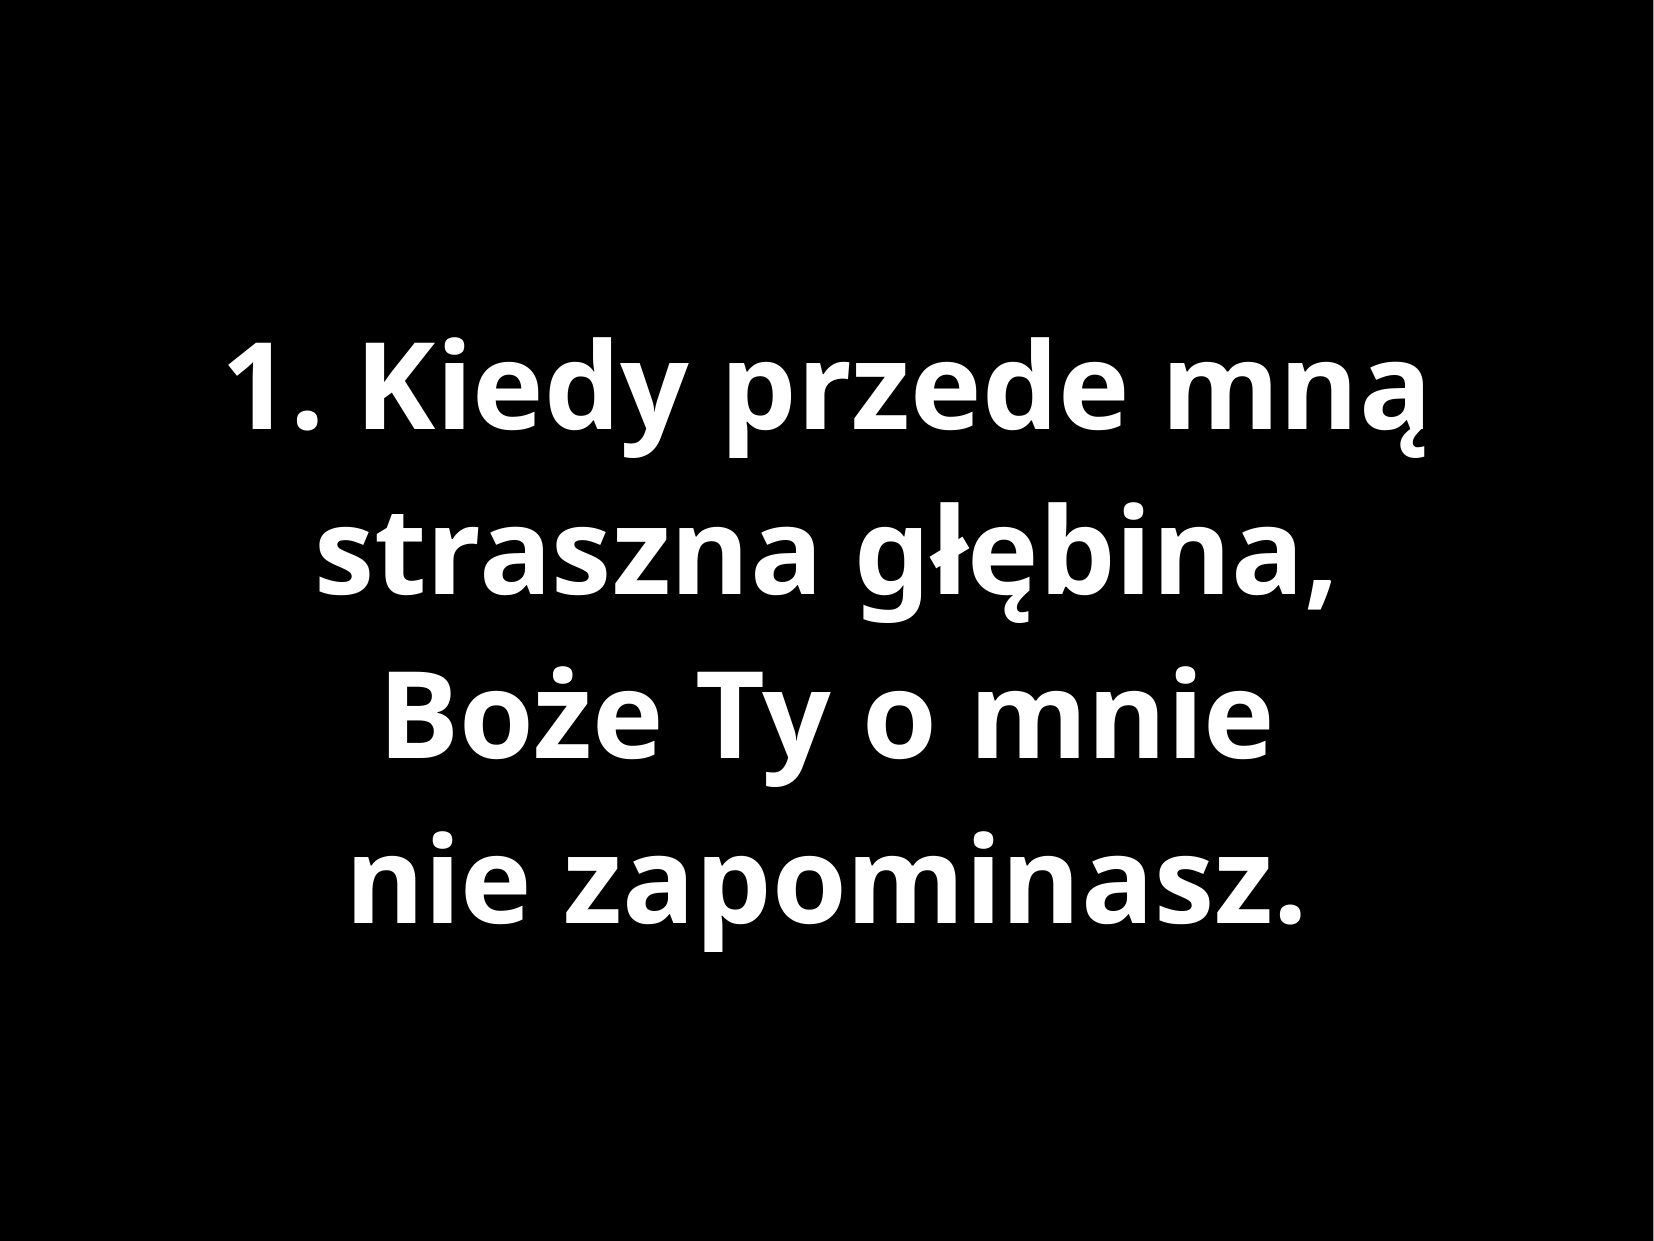

# 1. Kiedy przede mną straszna głębina, Boże Ty o mnie nie zapominasz.